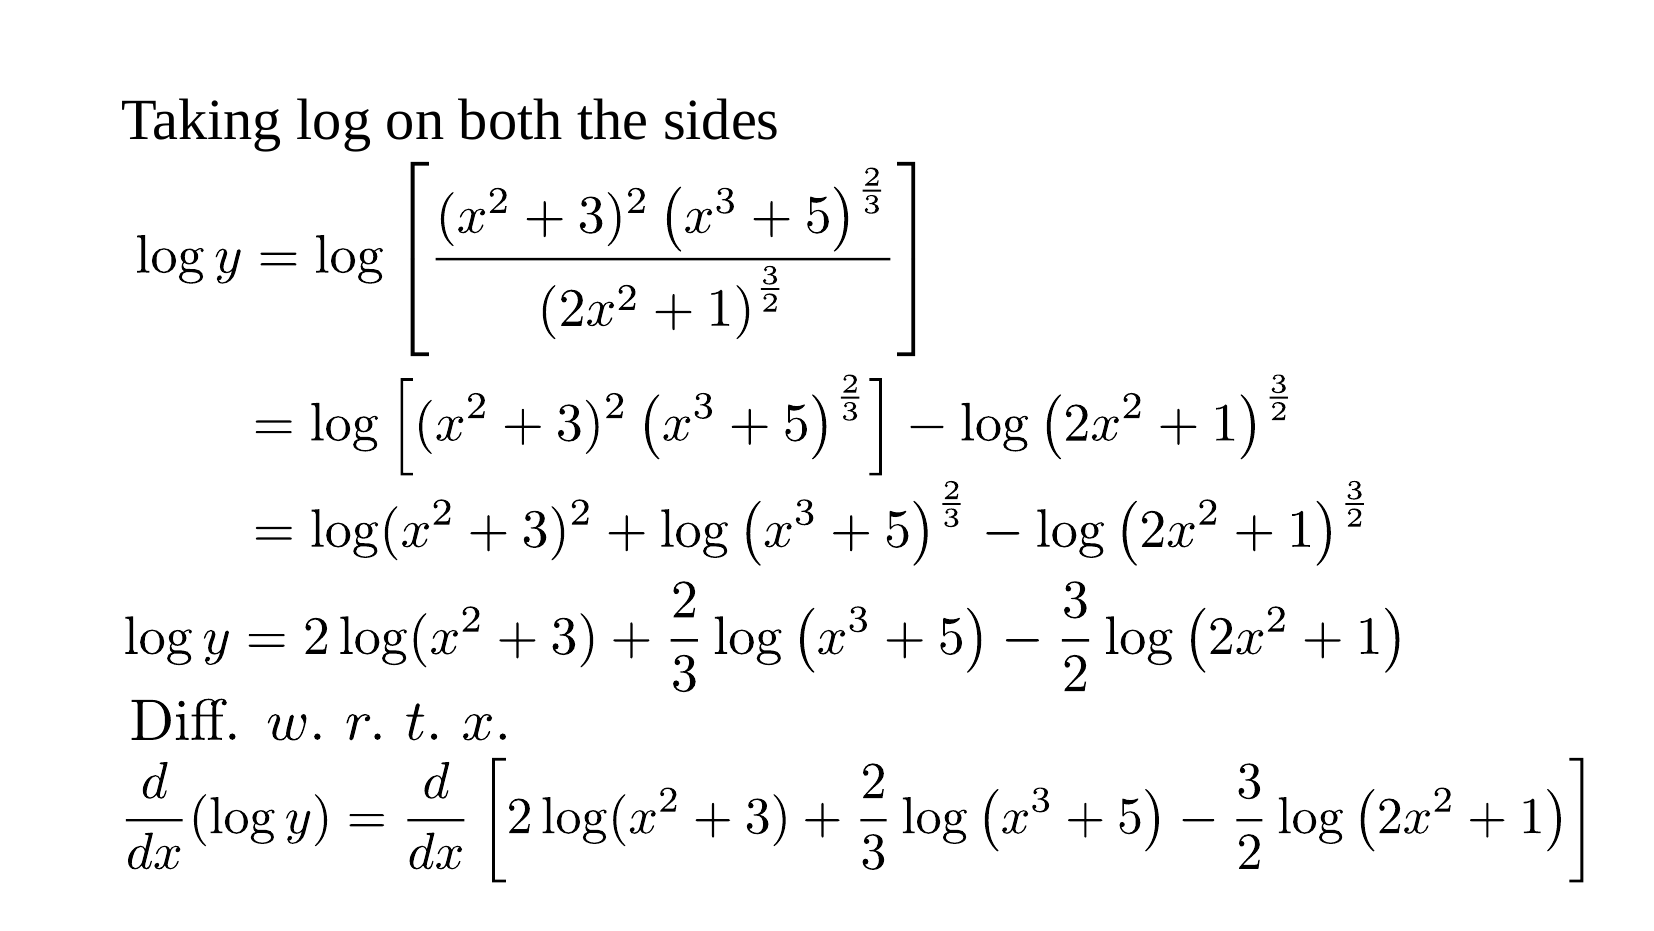

# Taking log on both the sides